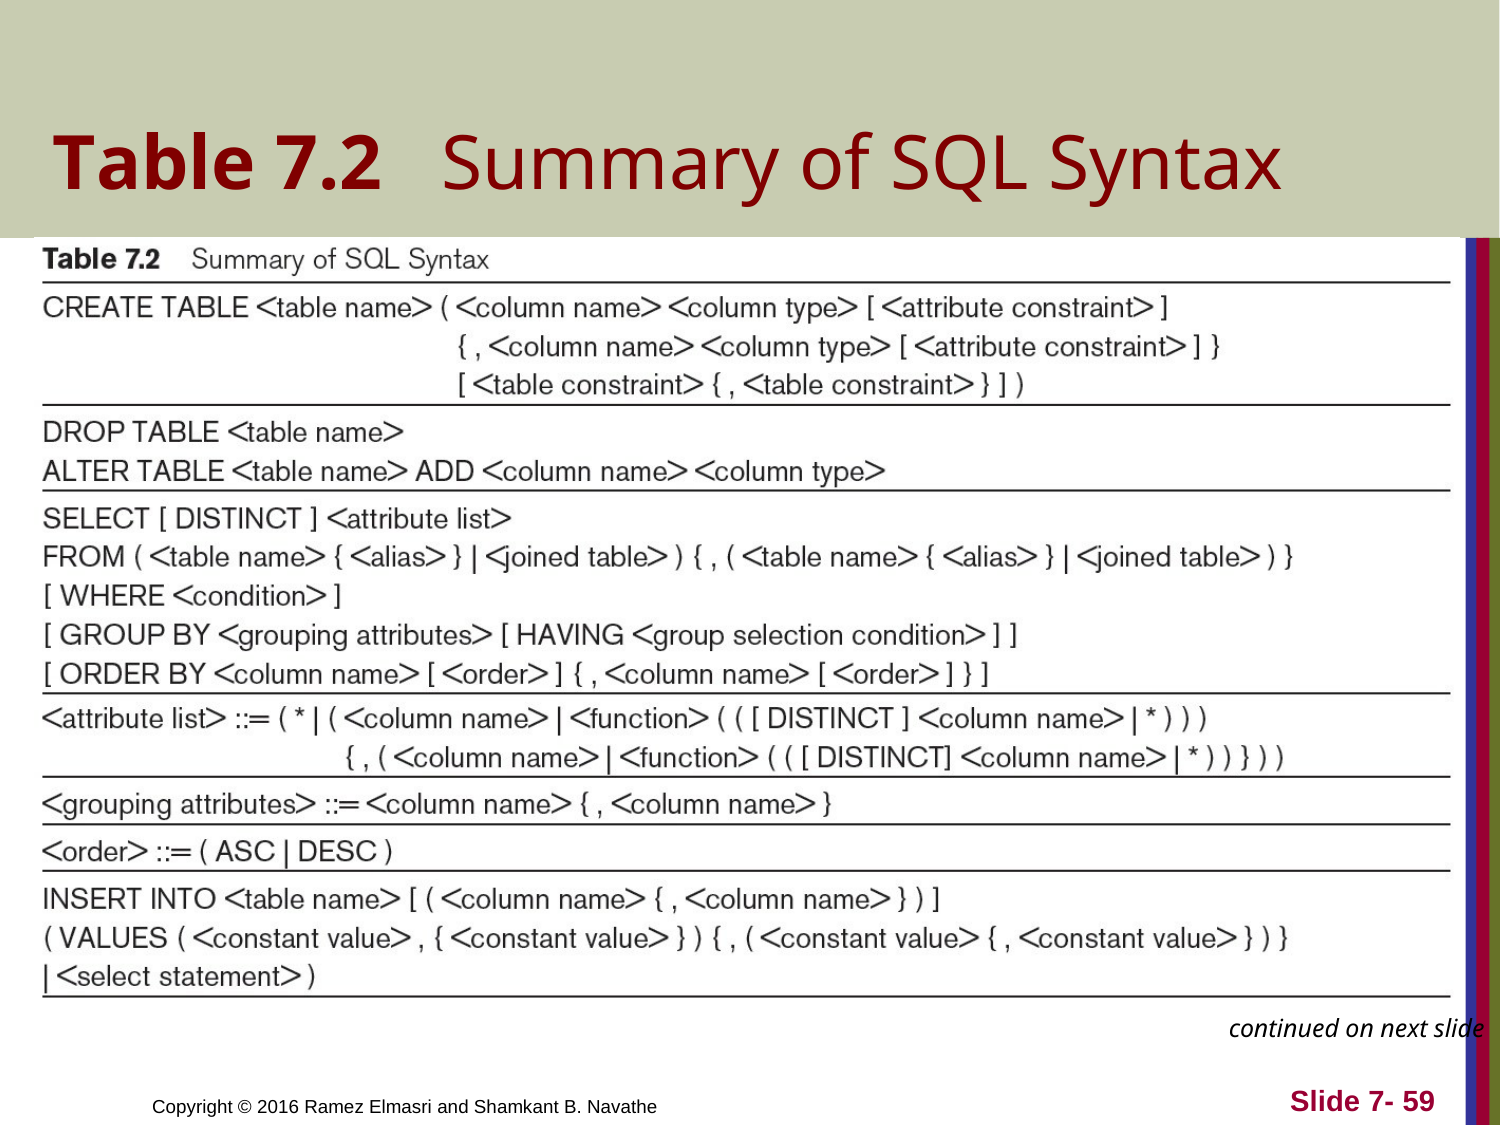

# Table 7.2 Summary of SQL Syntax
continued on next slide
Slide 7- 59